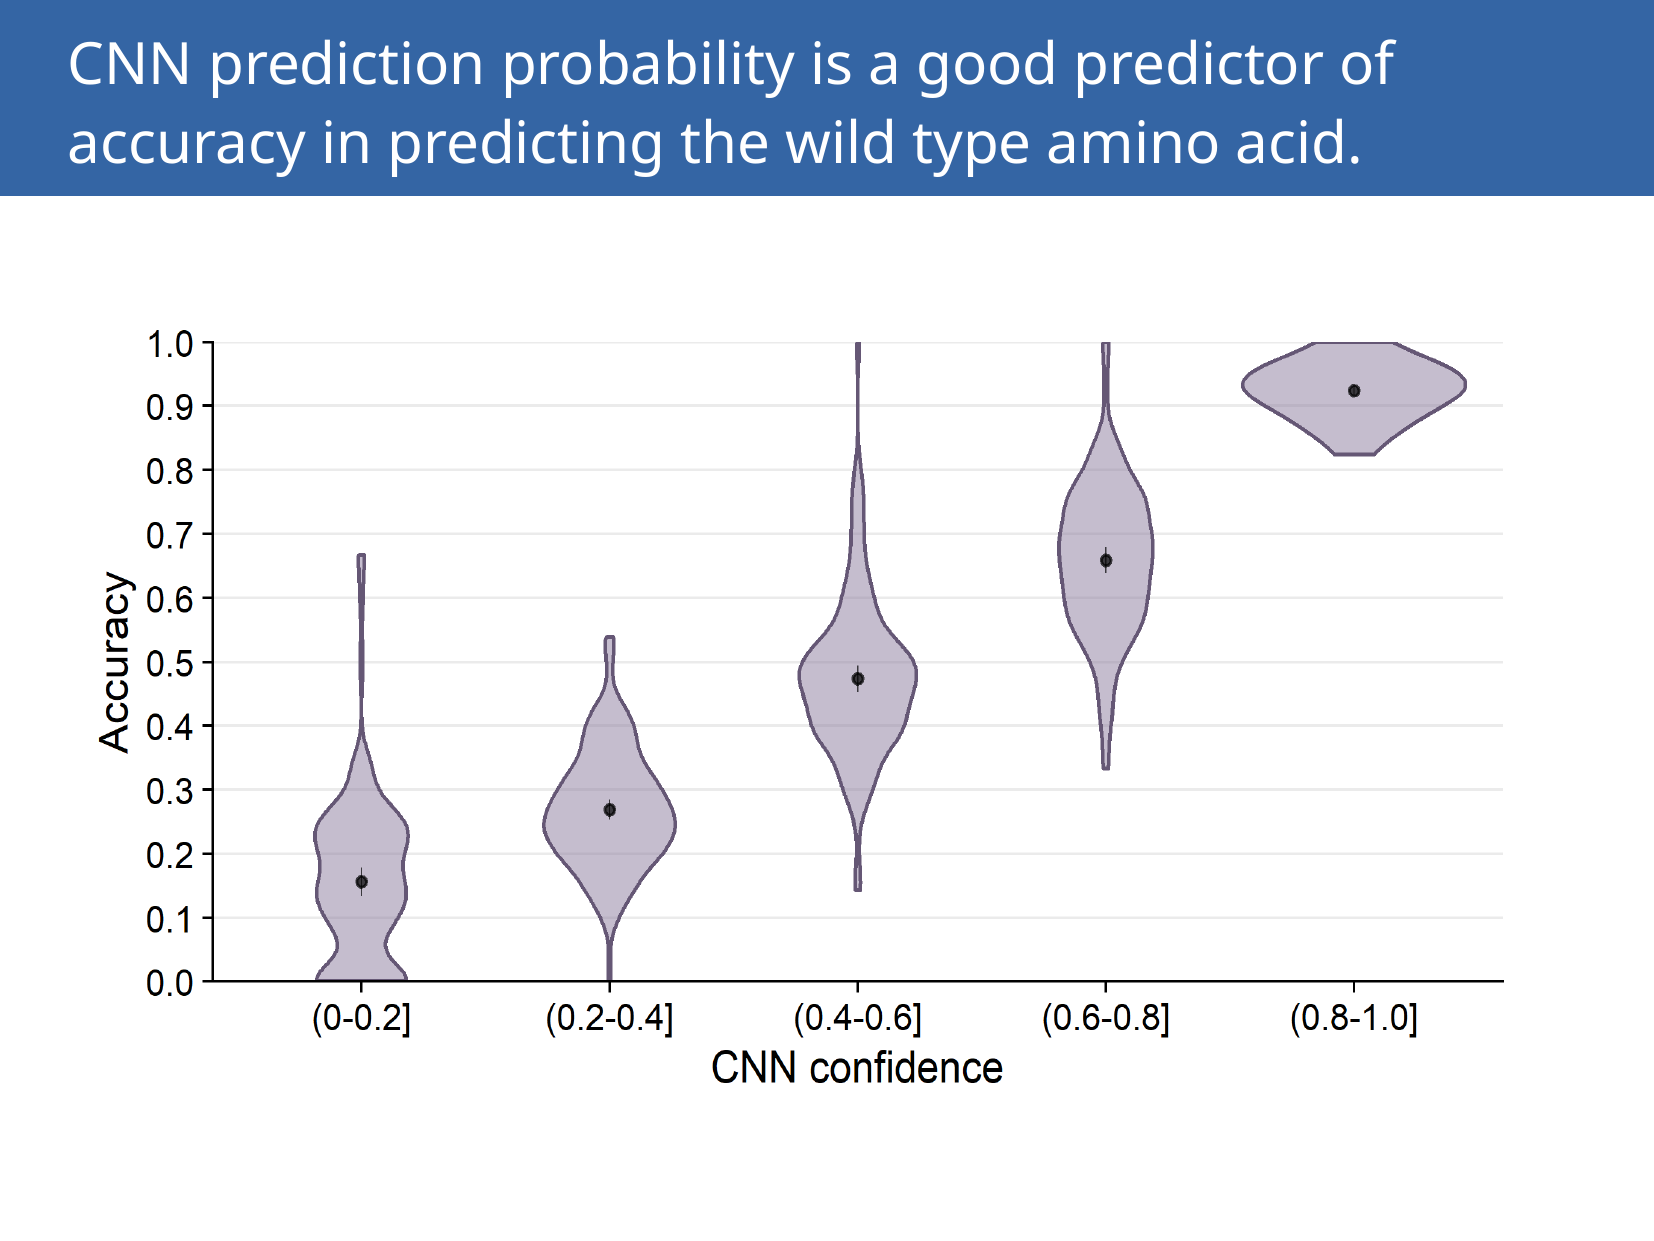

CNN prediction probability is a good predictor of accuracy in predicting the wild type amino acid.